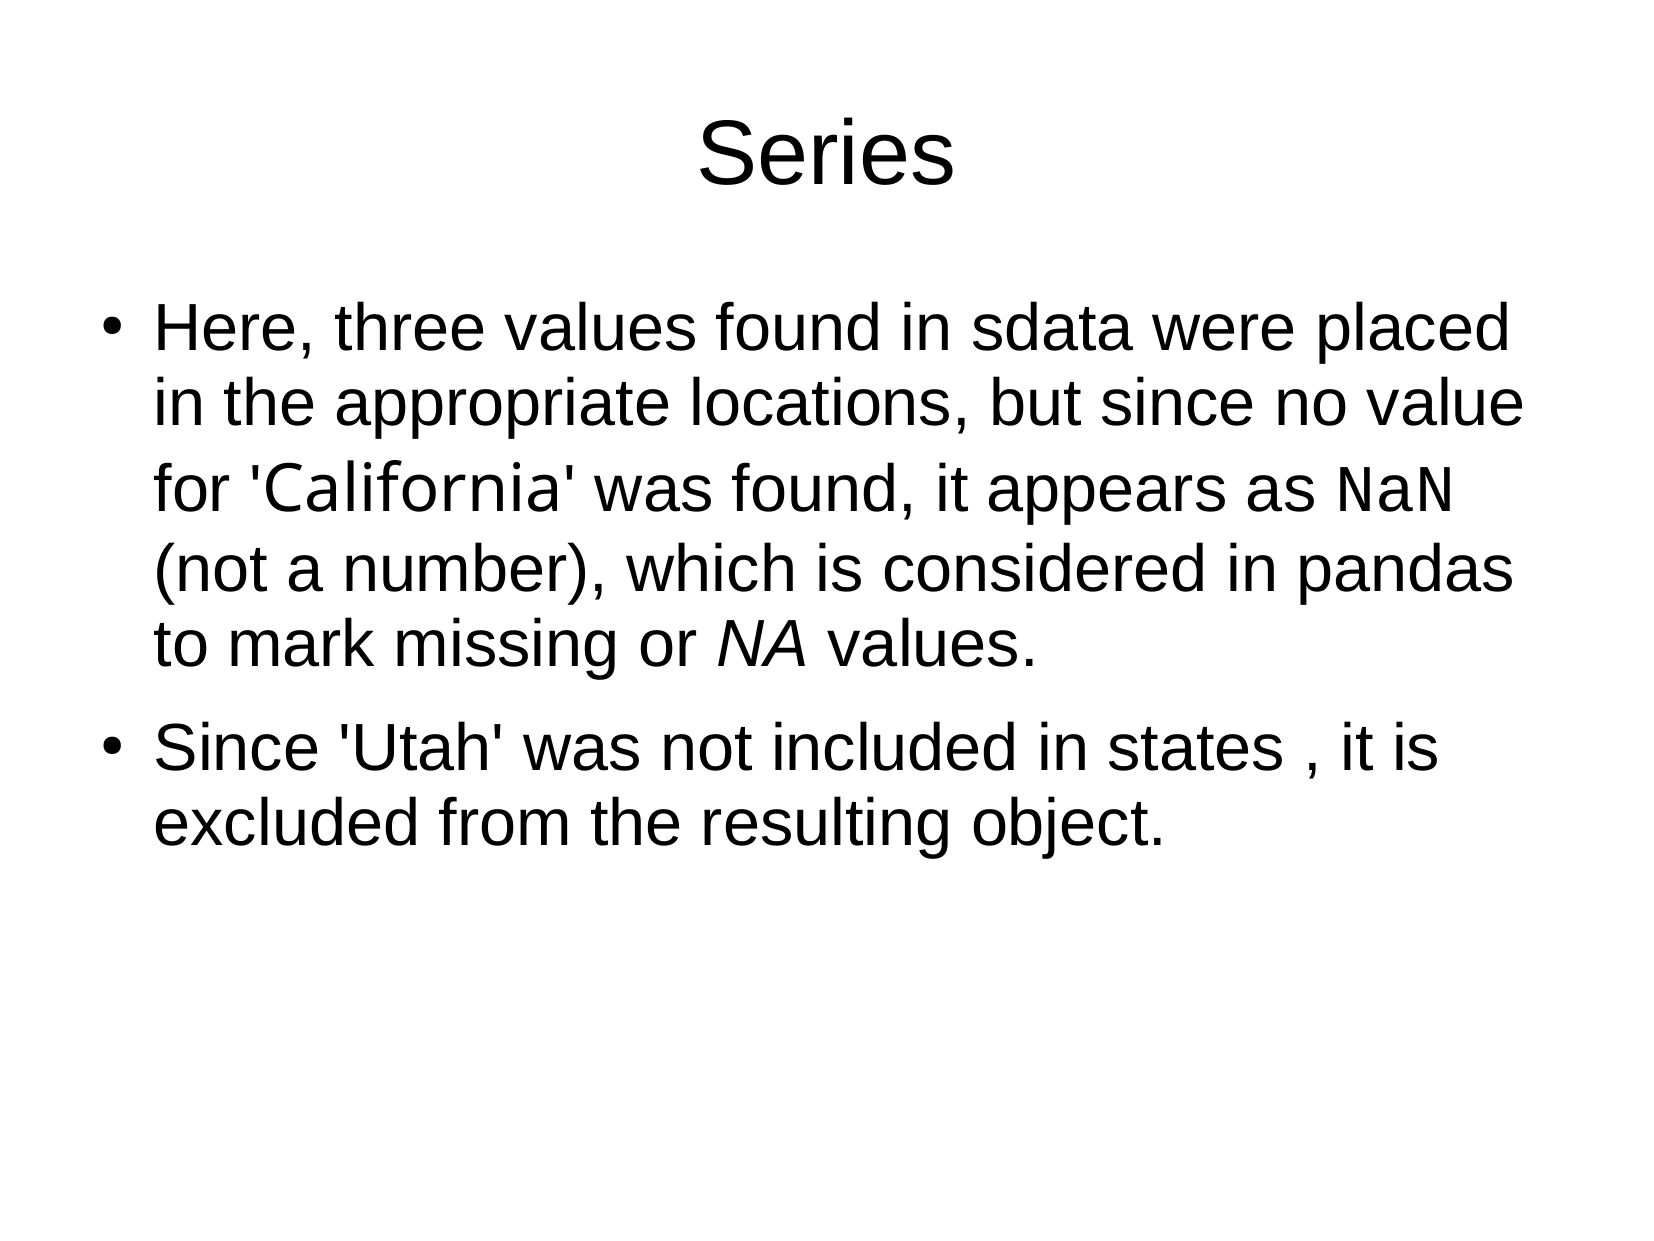

# Series
Here, three values found in sdata were placed in the appropriate locations, but since no value for 'California' was found, it appears as NaN (not a number), which is considered in pandas to mark missing or NA values.
Since 'Utah' was not included in states , it is excluded from the resulting object.